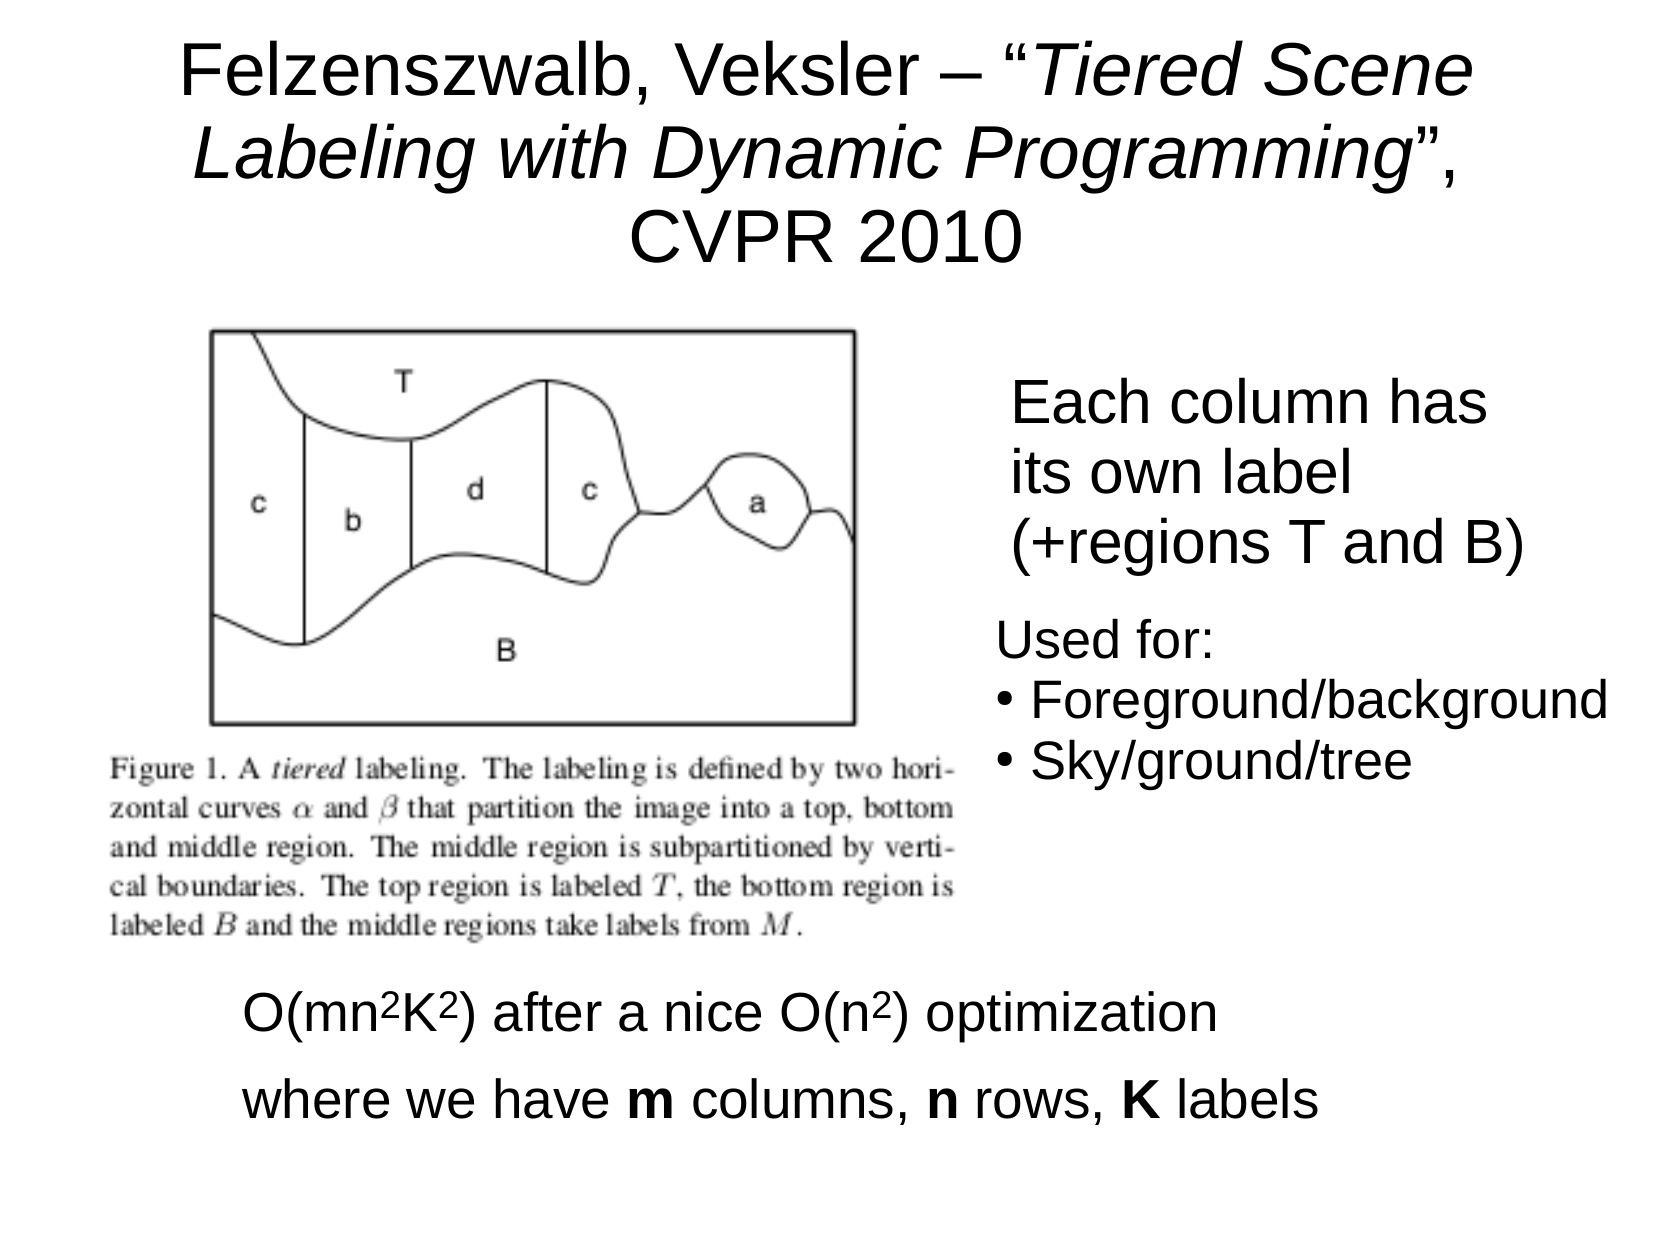

# Felzenszwalb, Veksler – “Tiered Scene Labeling with Dynamic Programming”, CVPR 2010
Each column has its own label (+regions T and B)
Used for:
Foreground/background
Sky/ground/tree
O(mn2K2) after a nice O(n2) optimization
where we have m columns, n rows, K labels